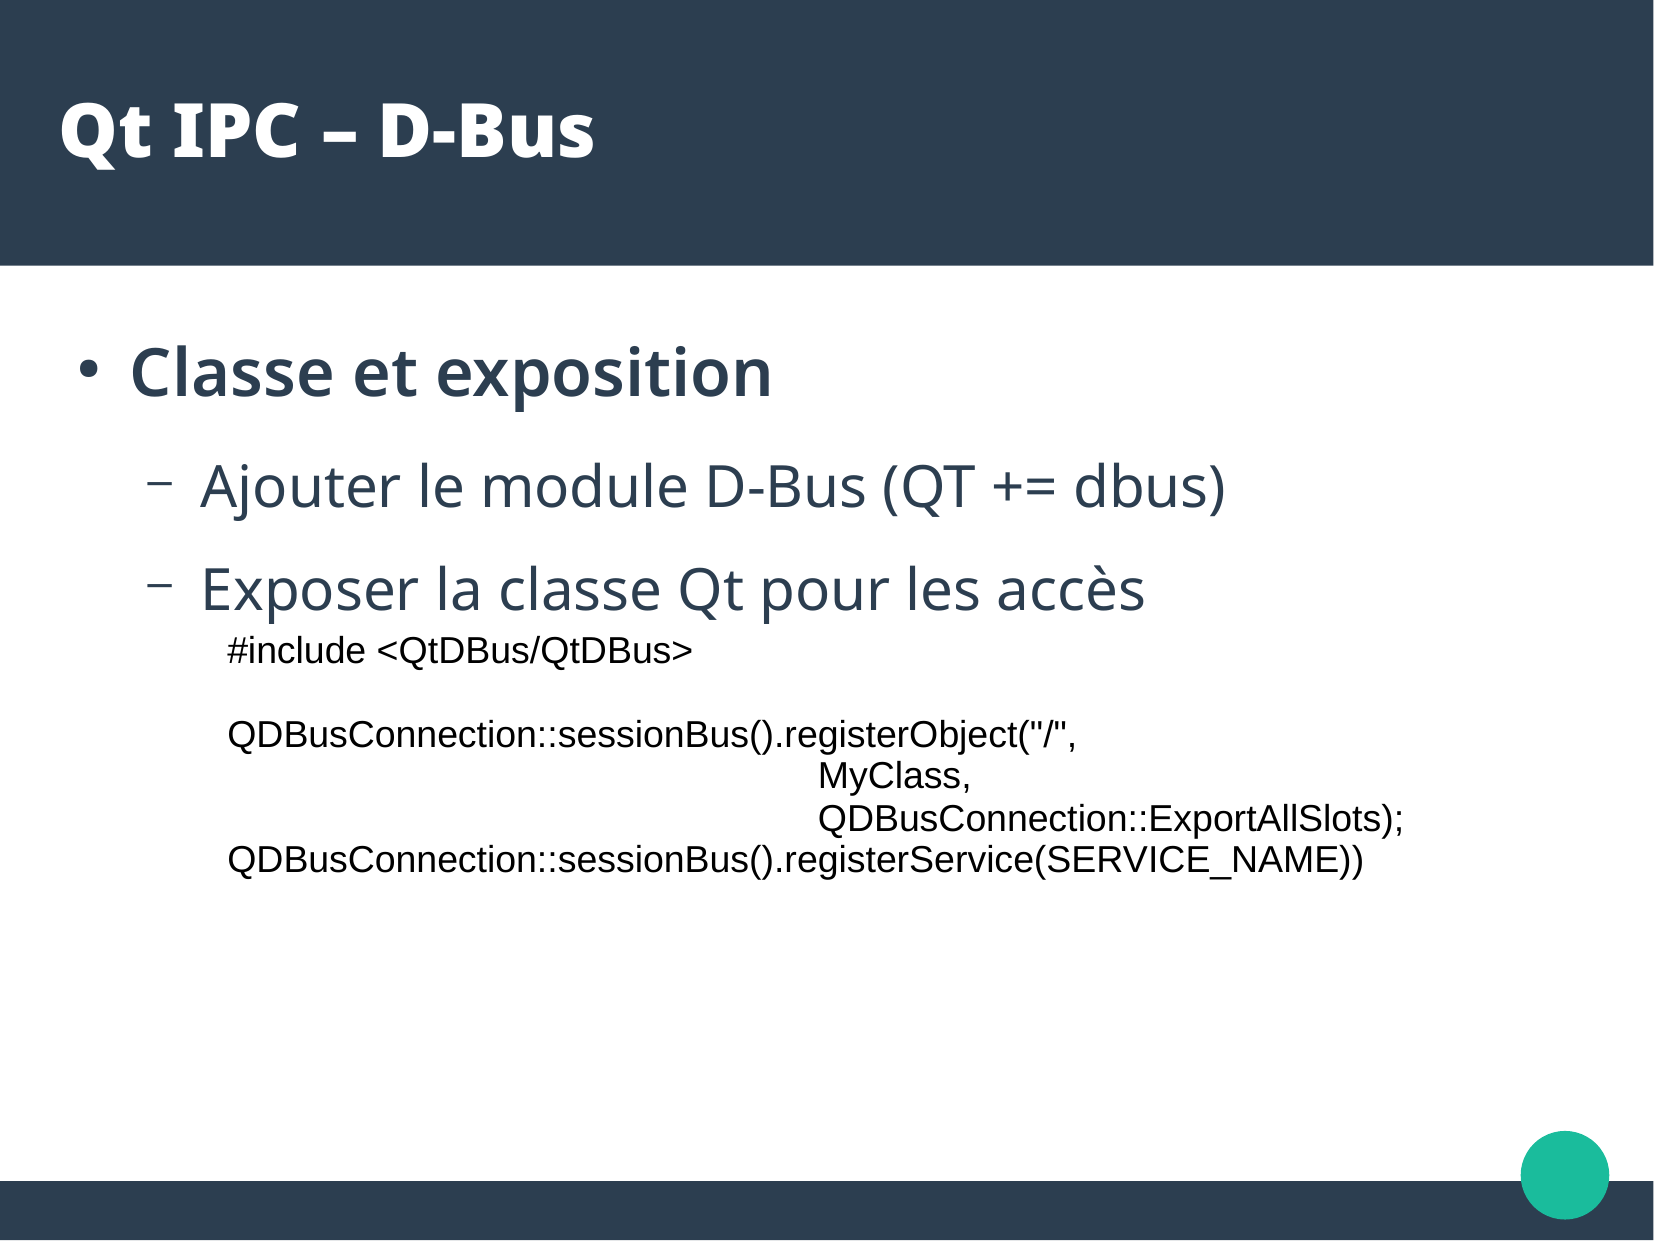

# Qt IPC – D-Bus
Classe et exposition
Ajouter le module D-Bus (QT += dbus)
Exposer la classe Qt pour les accès
#include <QtDBus/QtDBus>
QDBusConnection::sessionBus().registerObject("/",
								MyClass,
								QDBusConnection::ExportAllSlots);
QDBusConnection::sessionBus().registerService(SERVICE_NAME))